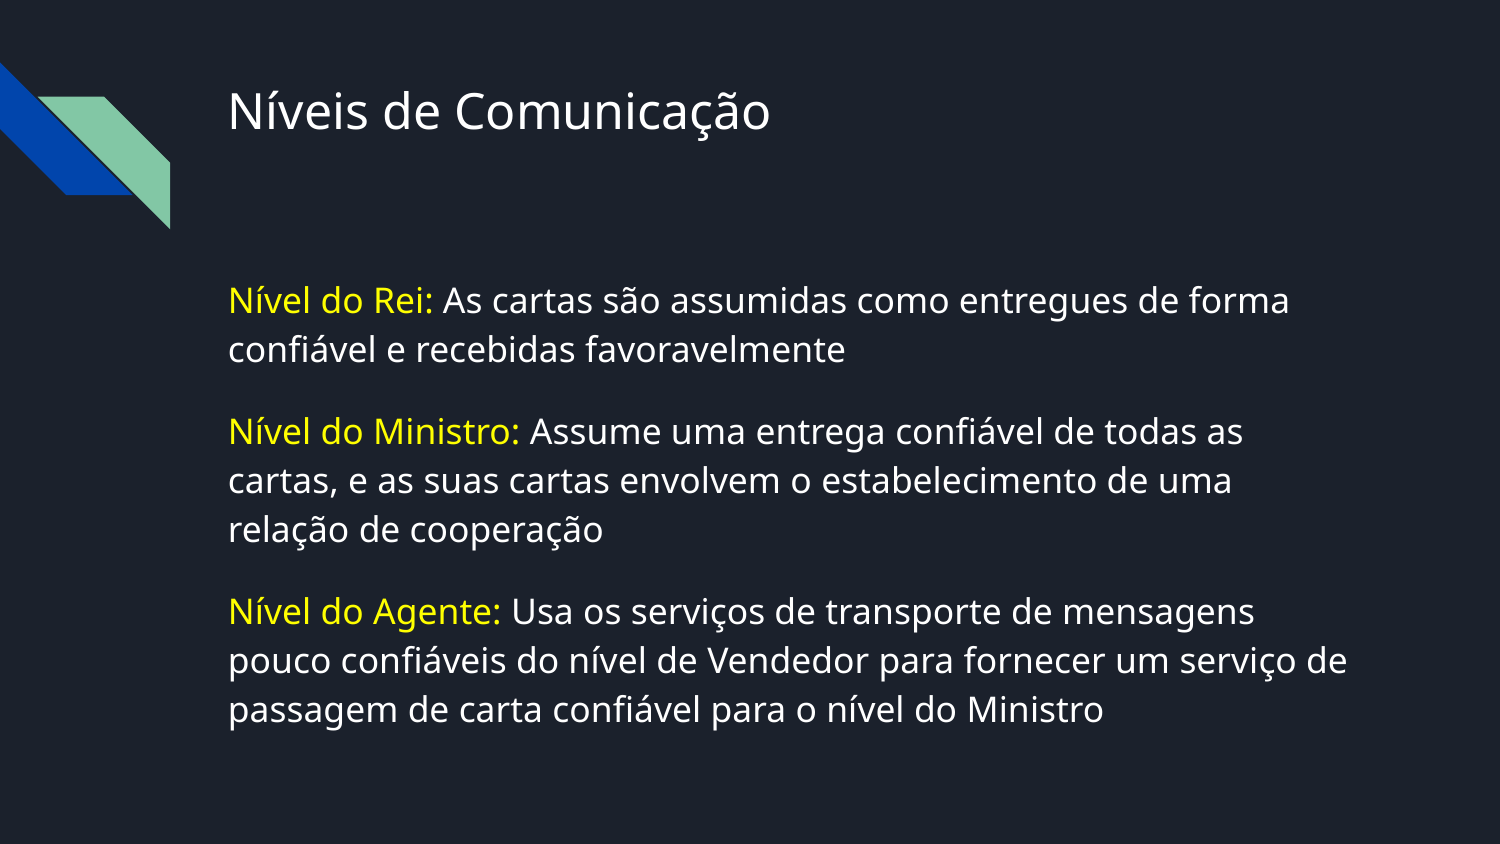

# Níveis de Comunicação
Nível do Rei: As cartas são assumidas como entregues de forma confiável e recebidas favoravelmente
Nível do Ministro: Assume uma entrega confiável de todas as cartas, e as suas cartas envolvem o estabelecimento de uma relação de cooperação
Nível do Agente: Usa os serviços de transporte de mensagens pouco confiáveis ​​do nível de Vendedor para fornecer um serviço de passagem de carta confiável para o nível do Ministro